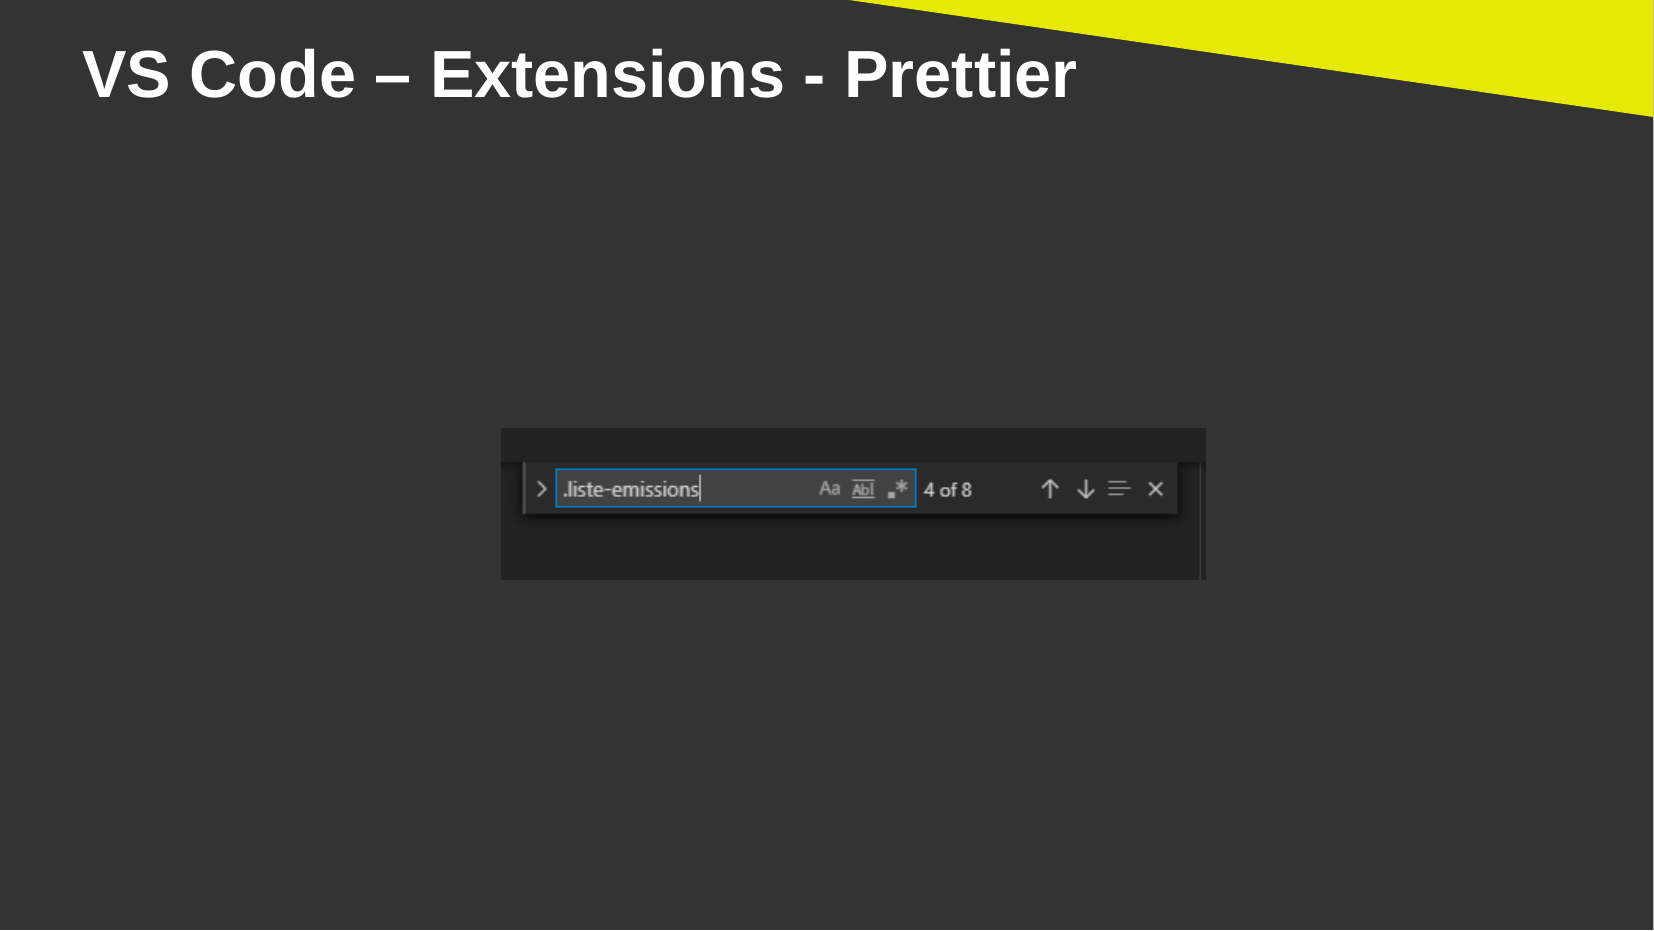

# VS Code – Extensions - Prettier